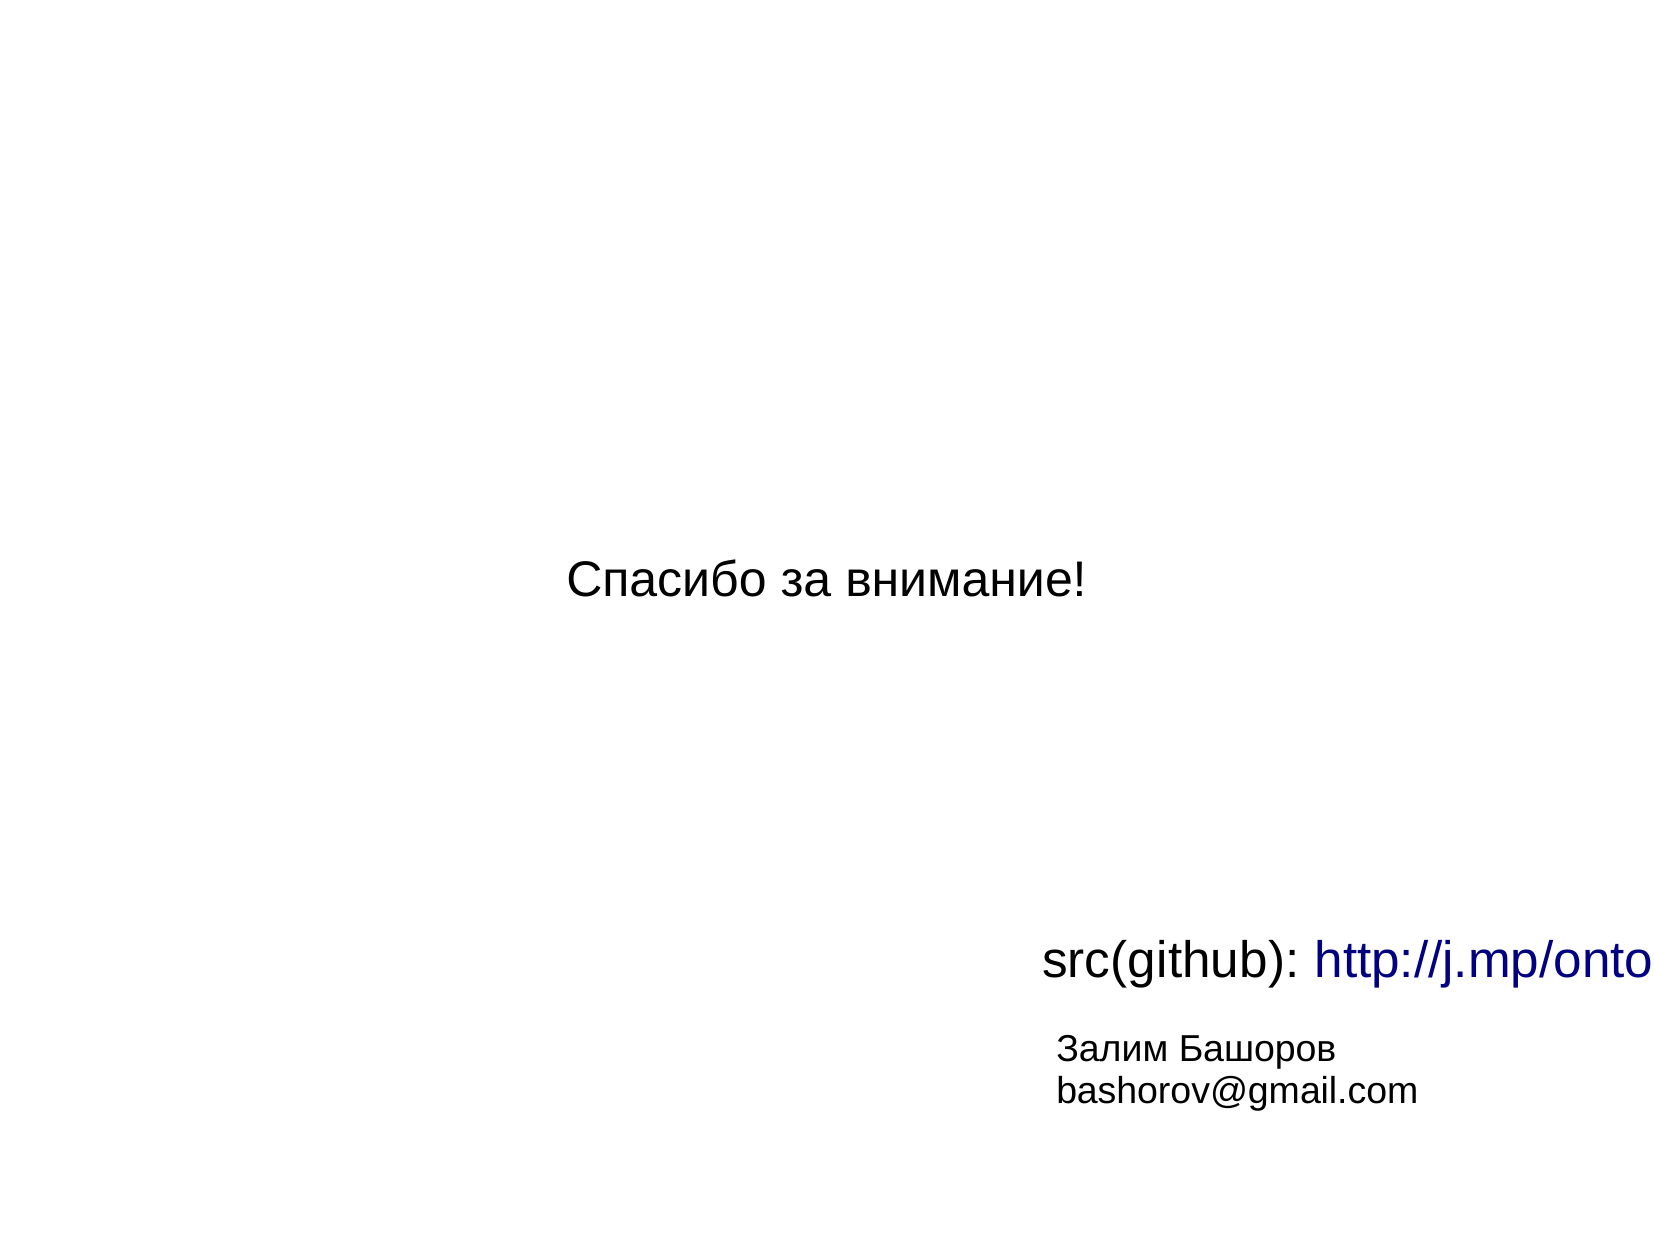

# Спасибо за внимание!
src(github): http://j.mp/onto11
Залим Башоров
bashorov@gmail.com